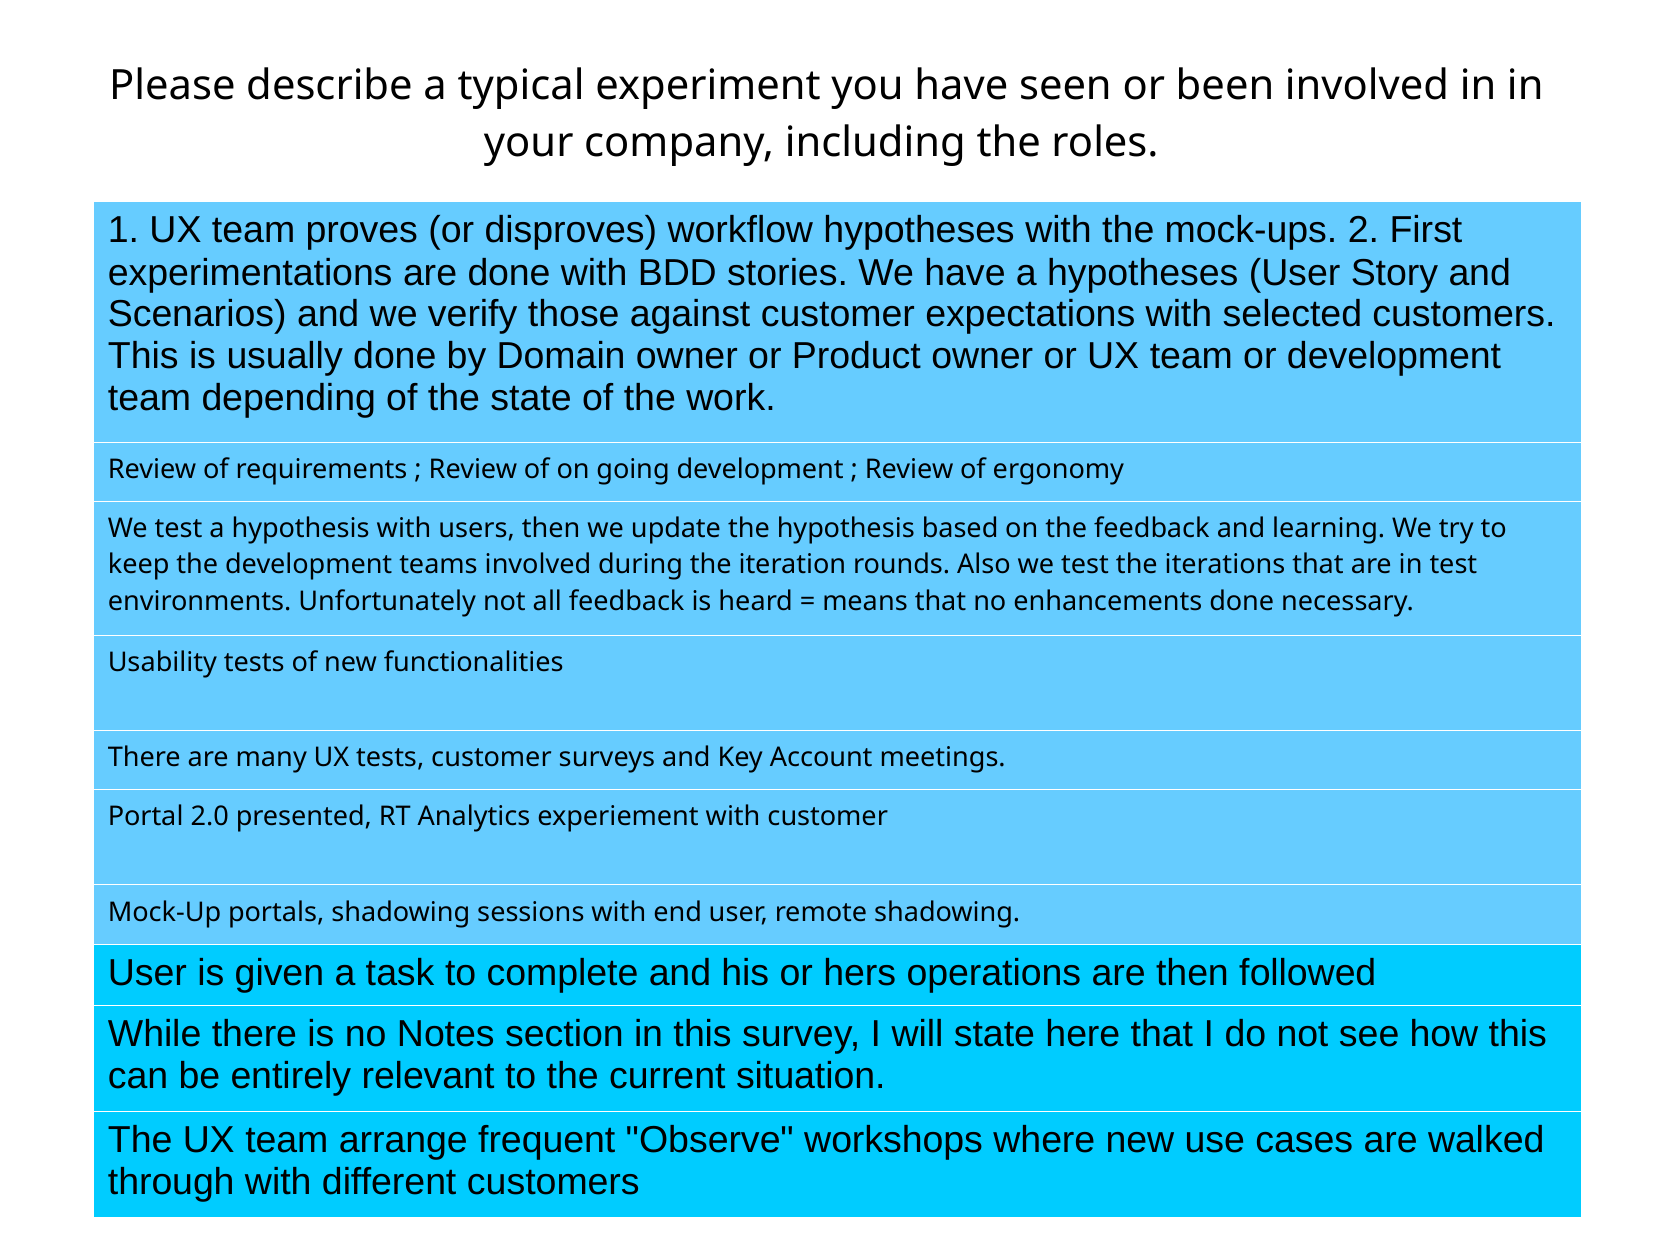

# Please describe a typical experiment you have seen or been involved in in your company, including the roles.
| 1. UX team proves (or disproves) workflow hypotheses with the mock-ups. 2. First experimentations are done with BDD stories. We have a hypotheses (User Story and Scenarios) and we verify those against customer expectations with selected customers. This is usually done by Domain owner or Product owner or UX team or development team depending of the state of the work. |
| --- |
| Review of requirements ; Review of on going development ; Review of ergonomy |
| We test a hypothesis with users, then we update the hypothesis based on the feedback and learning. We try to keep the development teams involved during the iteration rounds. Also we test the iterations that are in test environments. Unfortunately not all feedback is heard = means that no enhancements done necessary. |
| Usability tests of new functionalities |
| There are many UX tests, customer surveys and Key Account meetings. |
| Portal 2.0 presented, RT Analytics experiement with customer |
| Mock-Up portals, shadowing sessions with end user, remote shadowing. |
| User is given a task to complete and his or hers operations are then followed |
| While there is no Notes section in this survey, I will state here that I do not see how this can be entirely relevant to the current situation. |
| The UX team arrange frequent "Observe" workshops where new use cases are walked through with different customers |